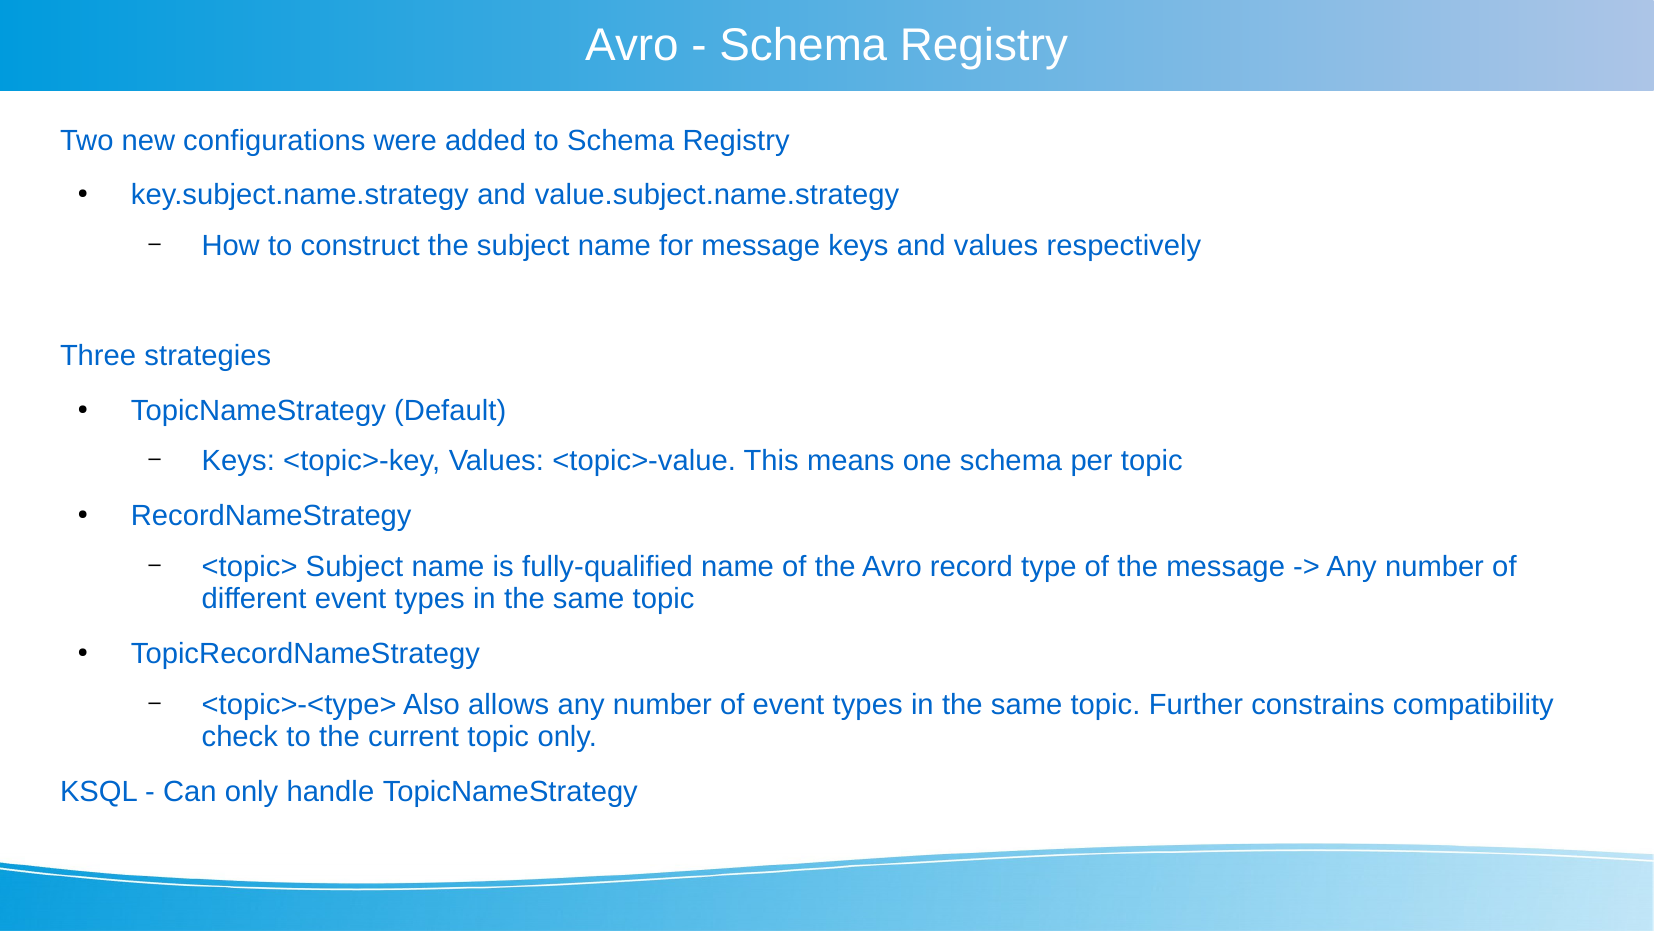

# Avro - Schema Registry
Two new configurations were added to Schema Registry
key.subject.name.strategy and value.subject.name.strategy
How to construct the subject name for message keys and values respectively
Three strategies
TopicNameStrategy (Default)
Keys: <topic>-key, Values: <topic>-value. This means one schema per topic
RecordNameStrategy
<topic> Subject name is fully-qualified name of the Avro record type of the message -> Any number of different event types in the same topic
TopicRecordNameStrategy
<topic>-<type> Also allows any number of event types in the same topic. Further constrains compatibility check to the current topic only.
KSQL - Can only handle TopicNameStrategy